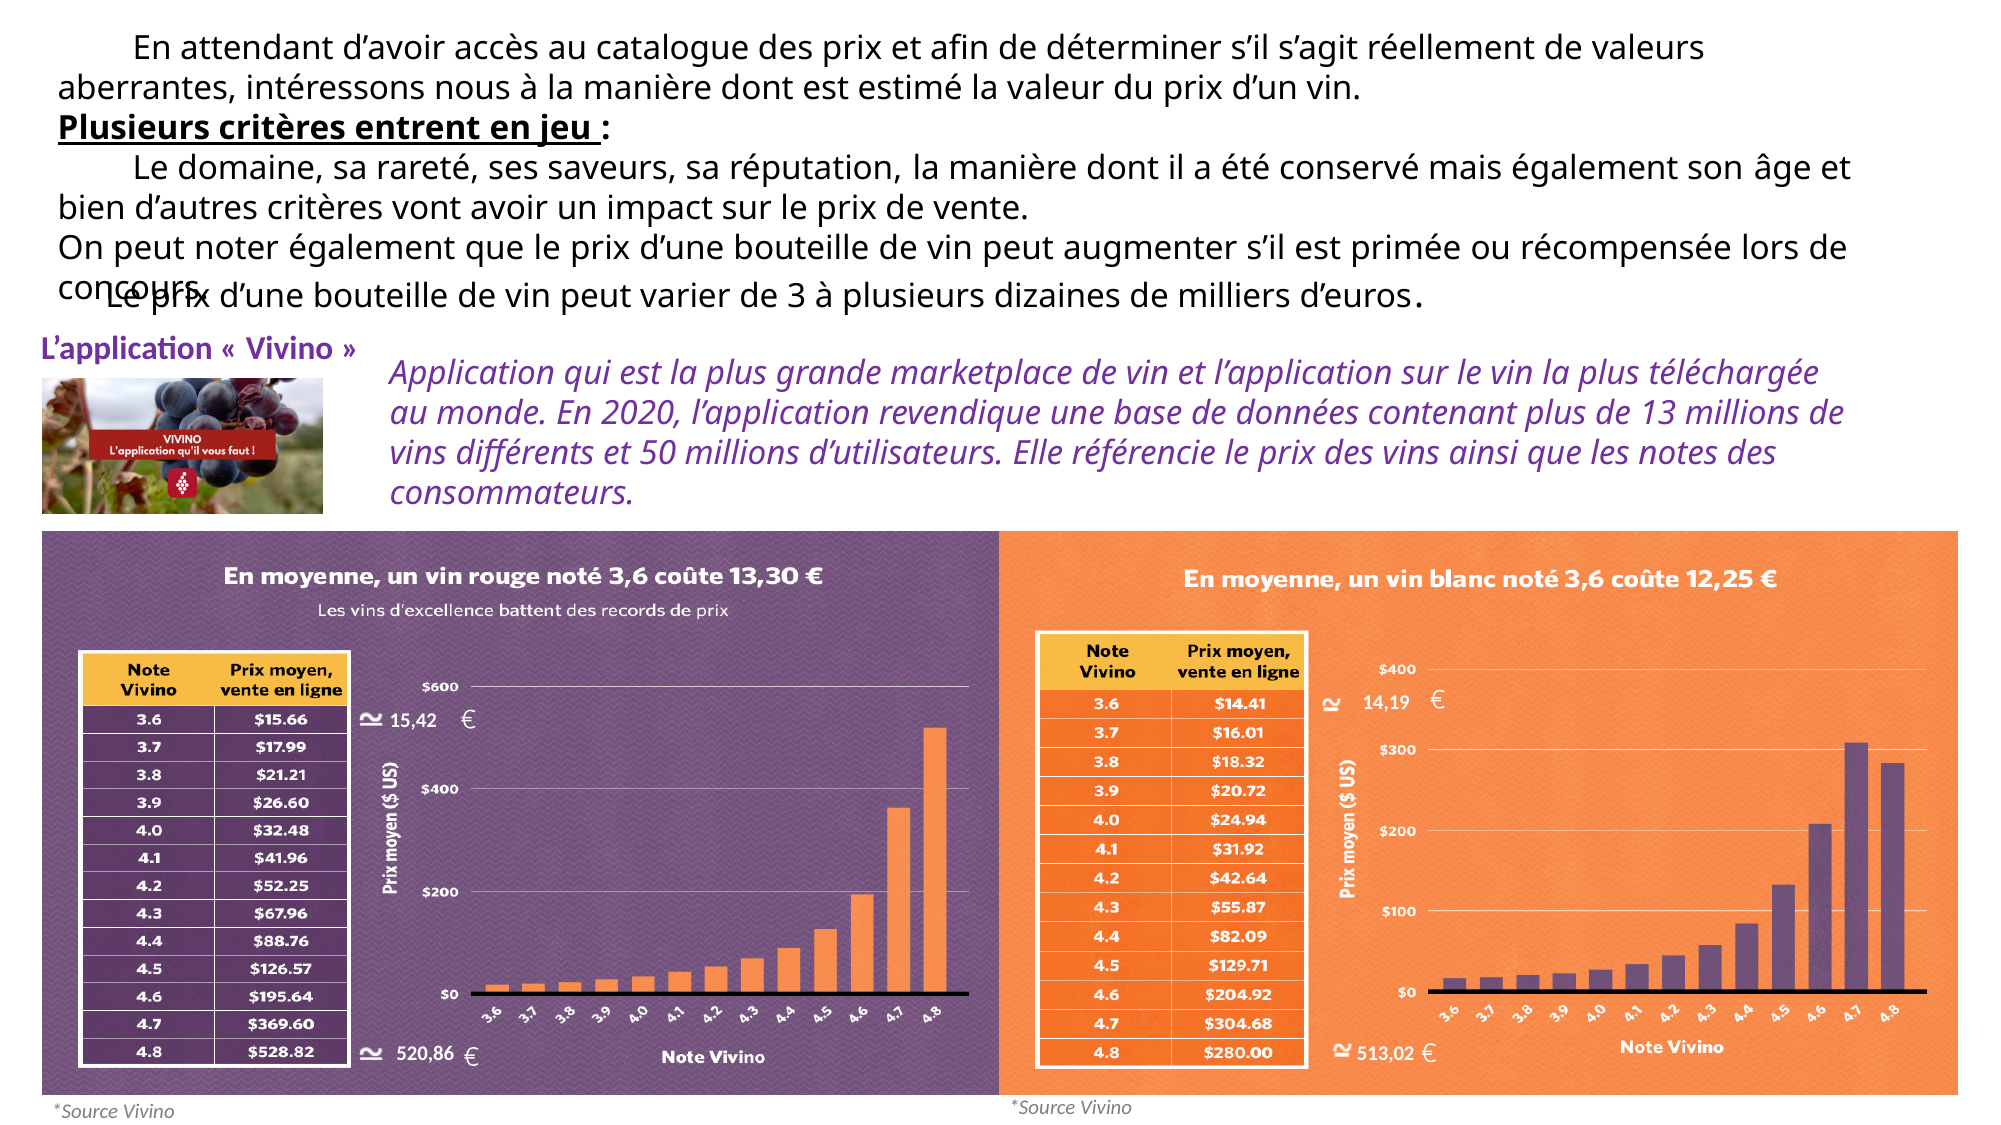

En attendant d’avoir accès au catalogue des prix et afin de déterminer s’il s’agit réellement de valeurs aberrantes, intéressons nous à la manière dont est estimé la valeur du prix d’un vin.
Plusieurs critères entrent en jeu :
	Le domaine, sa rareté, ses saveurs, sa réputation, la manière dont il a été conservé mais également son âge et bien d’autres critères vont avoir un impact sur le prix de vente.
On peut noter également que le prix d’une bouteille de vin peut augmenter s’il est primée ou récompensée lors de concours.
	Le prix d’une bouteille de vin peut varier de 3 à plusieurs dizaines de milliers d’euros.
L’application « Vivino »
Application qui est la plus grande marketplace de vin et l’application sur le vin la plus téléchargée au monde. En 2020, l’application revendique une base de données contenant plus de 13 millions de vins différents et 50 millions d’utilisateurs. Elle référencie le prix des vins ainsi que les notes des consommateurs.
14,19
15,42
520,86
513,02
*Source Vivino
*Source Vivino